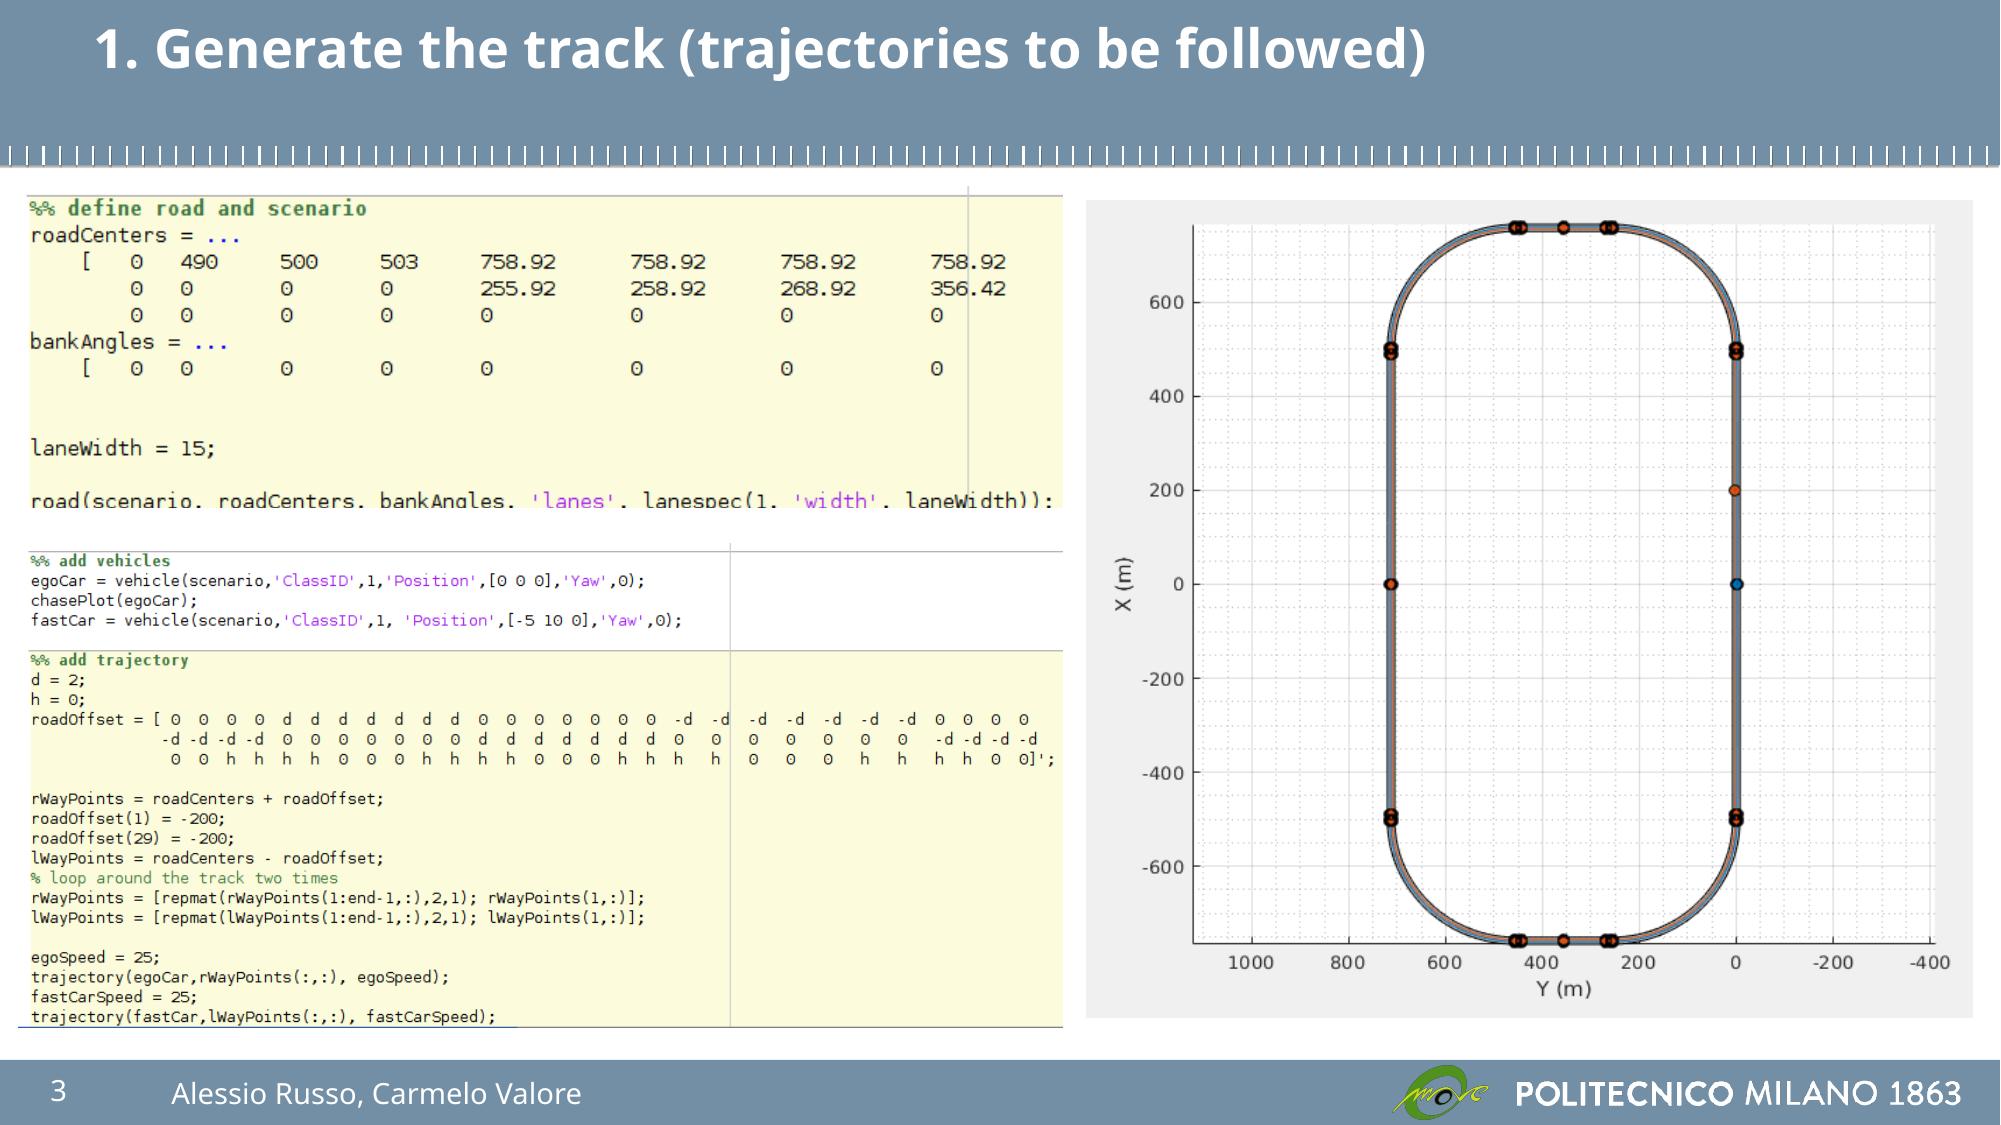

# 1. Generate the track (trajectories to be followed)
Alessio Russo, Carmelo Valore